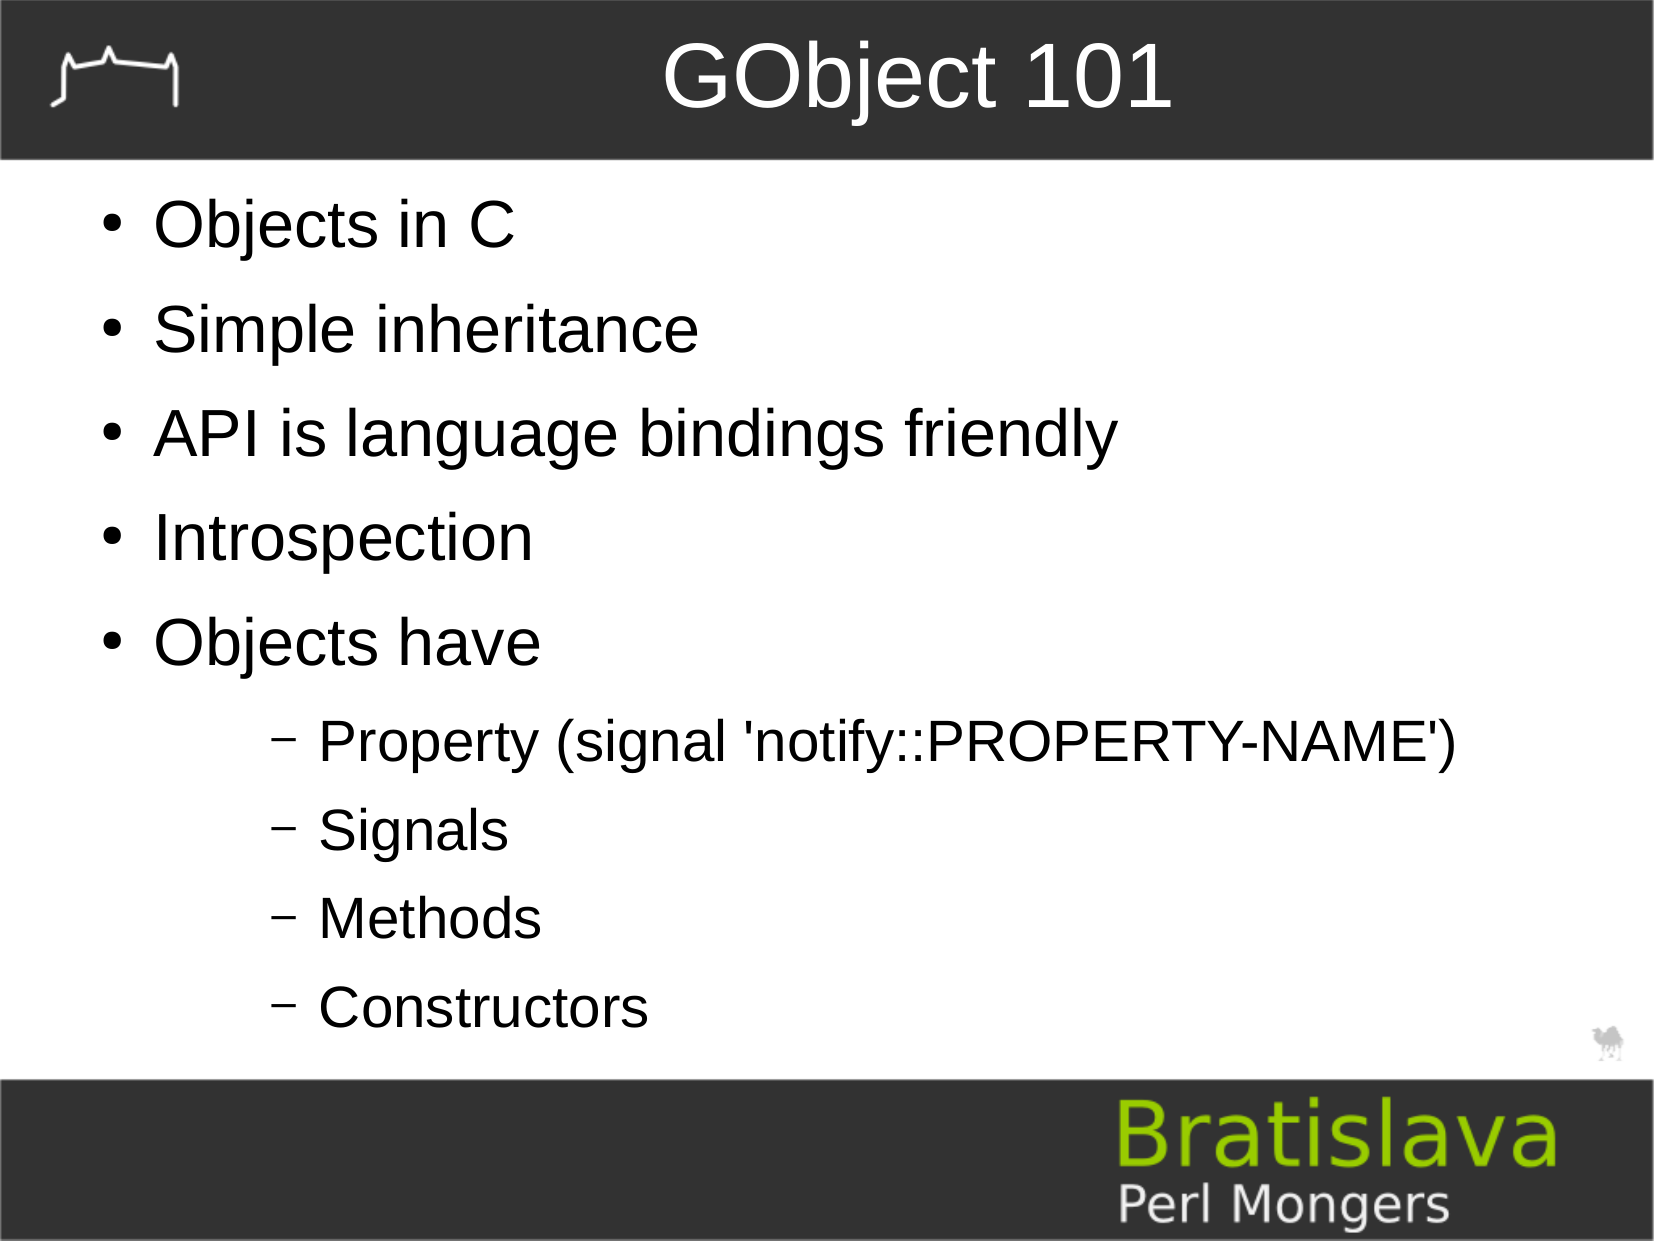

# GObject 101
Objects in C
Simple inheritance
API is language bindings friendly
Introspection
Objects have
Property (signal 'notify::PROPERTY-NAME')
Signals
Methods
Constructors